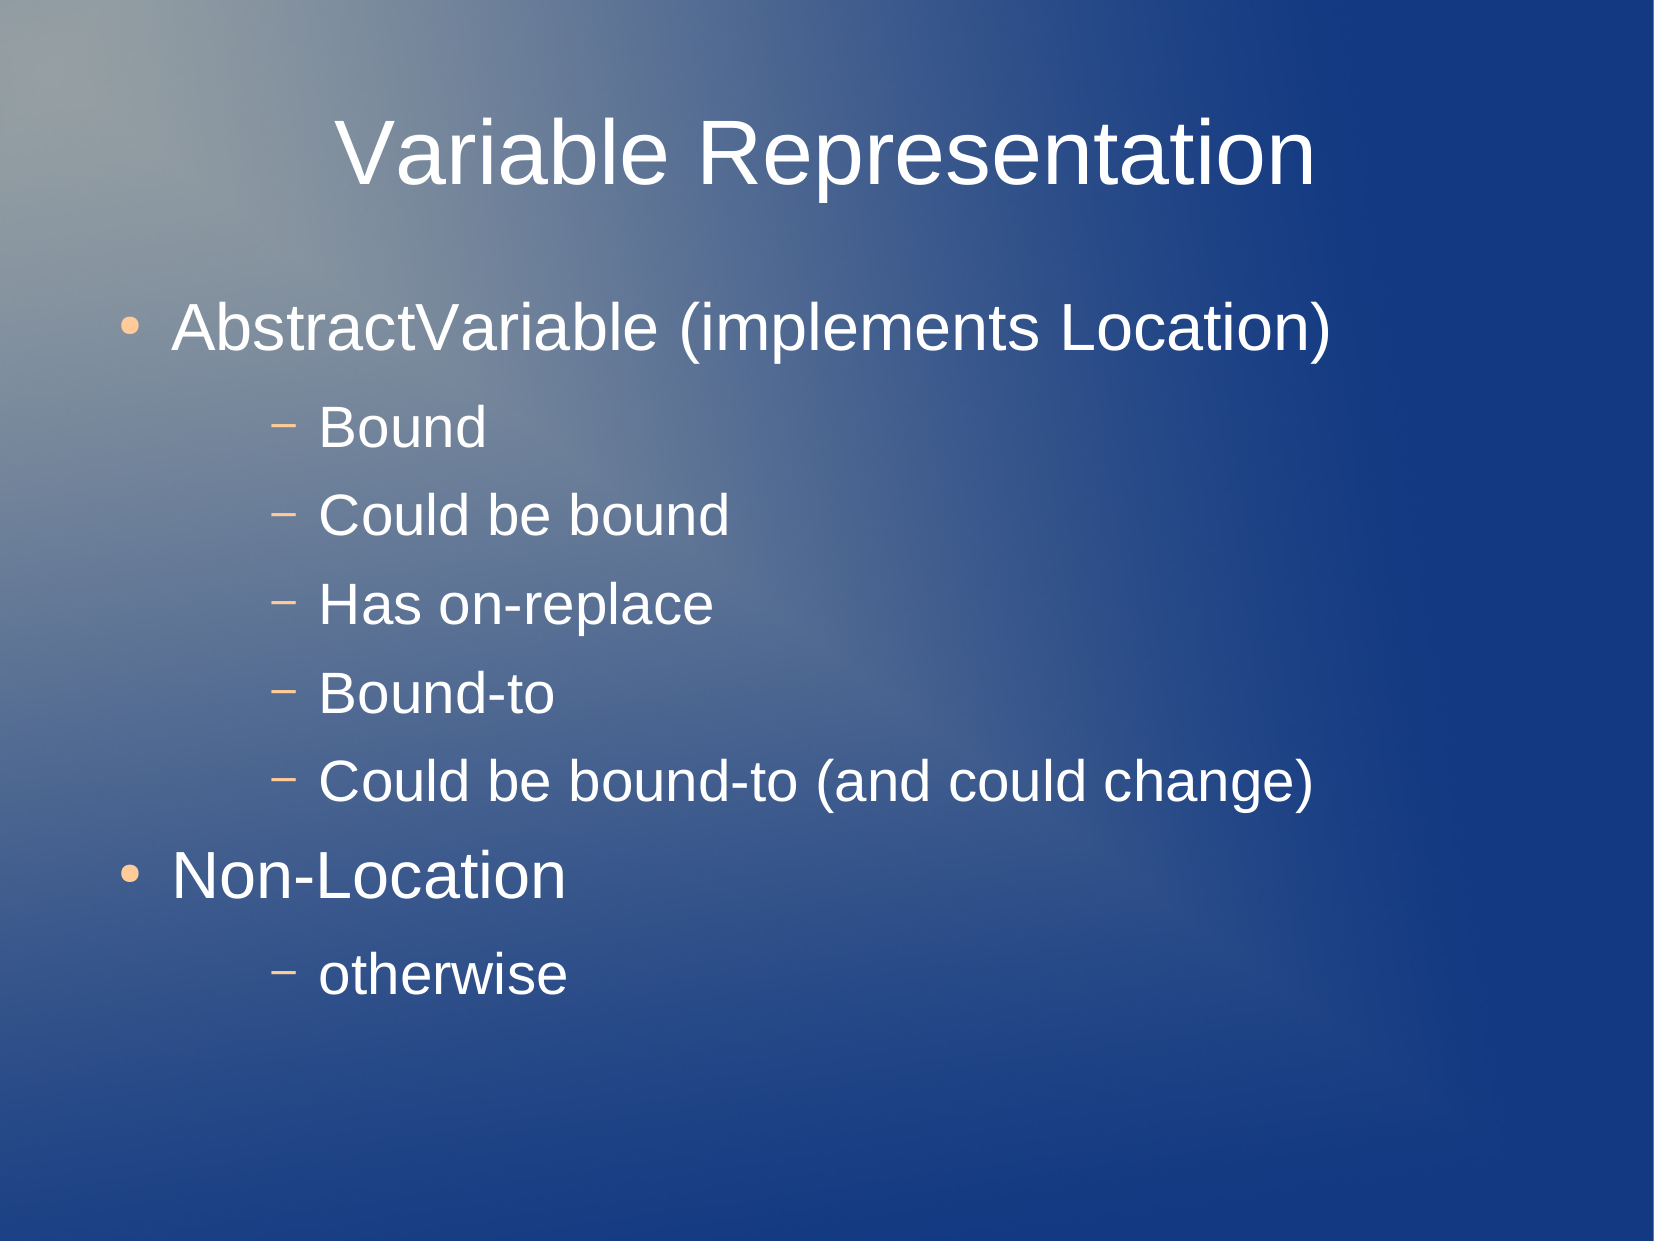

# Variable Representation
AbstractVariable (implements Location)
Bound
Could be bound
Has on-replace
Bound-to
Could be bound-to (and could change)
Non-Location
otherwise